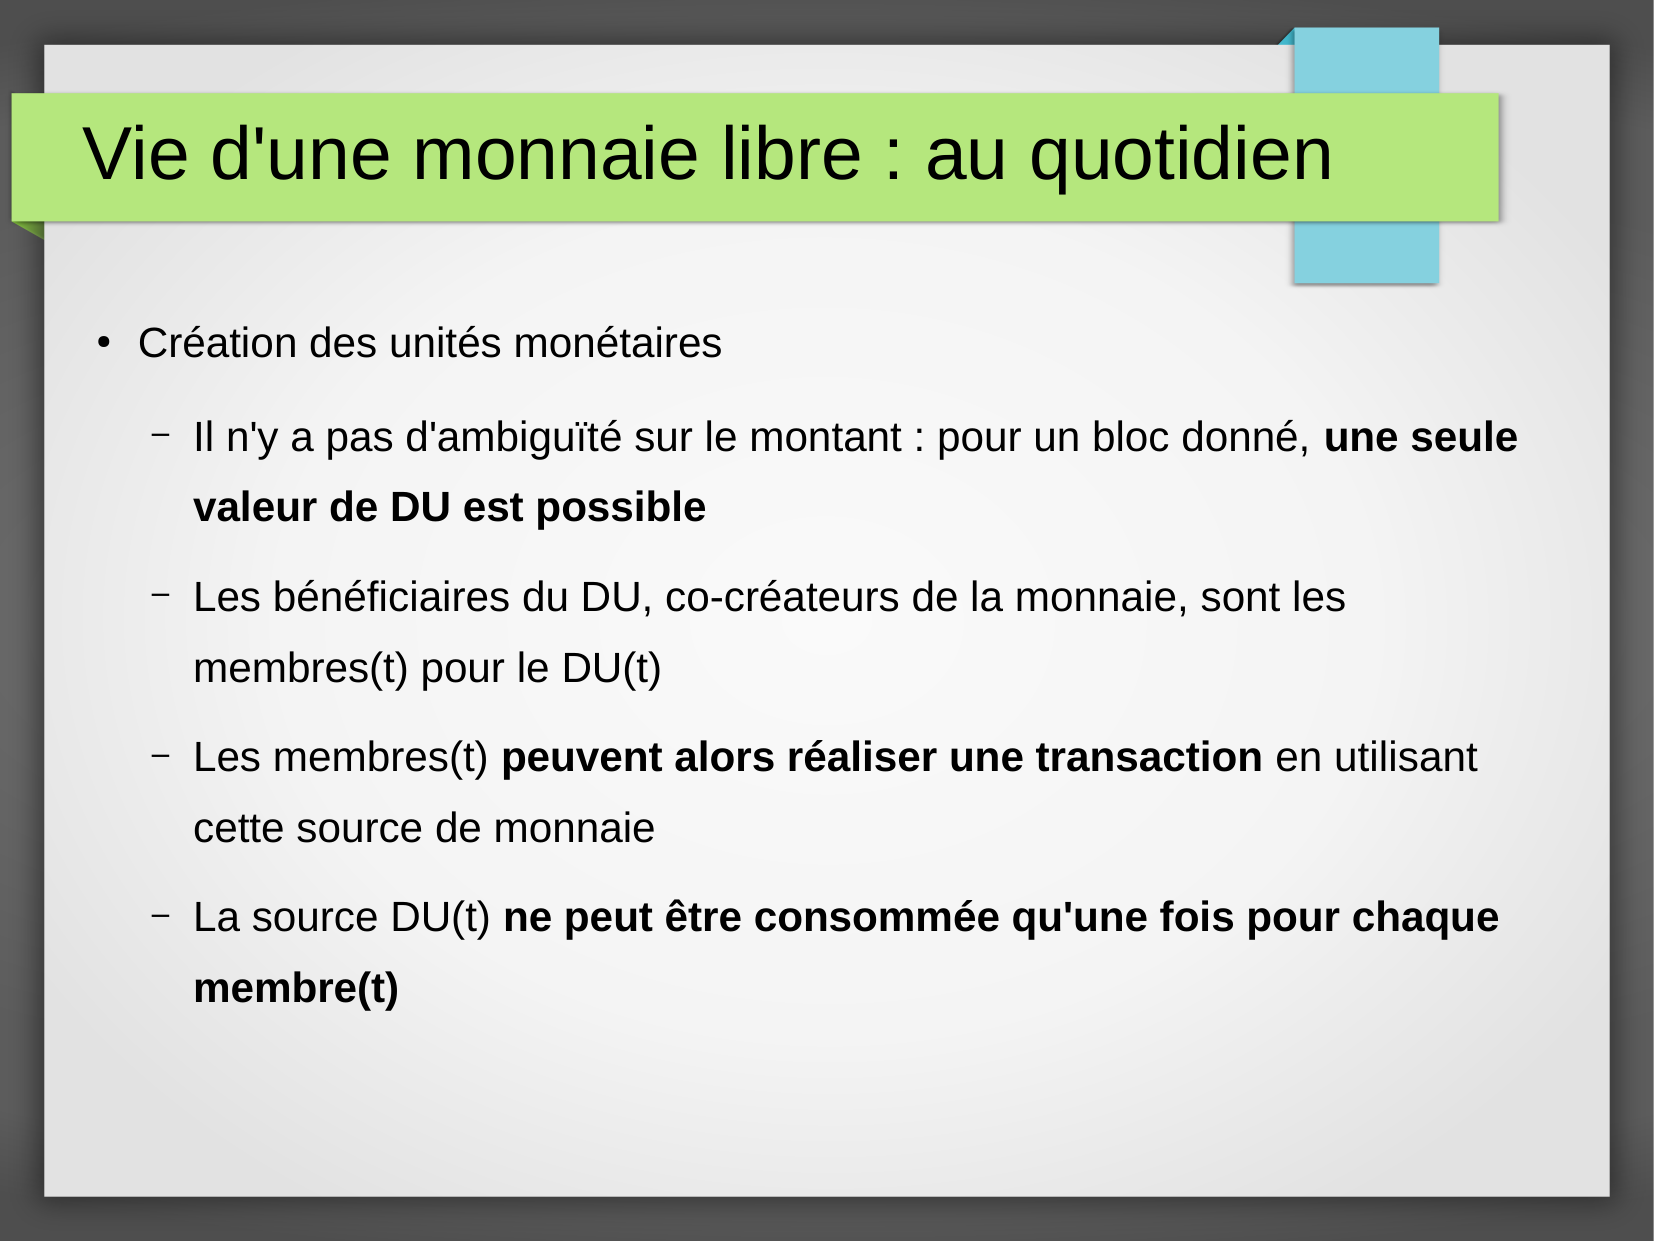

# Vie d'une monnaie libre : au quotidien
Création des unités monétaires
Il n'y a pas d'ambiguïté sur le montant : pour un bloc donné, une seule valeur de DU est possible
Les bénéficiaires du DU, co-créateurs de la monnaie, sont les membres(t) pour le DU(t)
Les membres(t) peuvent alors réaliser une transaction en utilisant cette source de monnaie
La source DU(t) ne peut être consommée qu'une fois pour chaque membre(t)